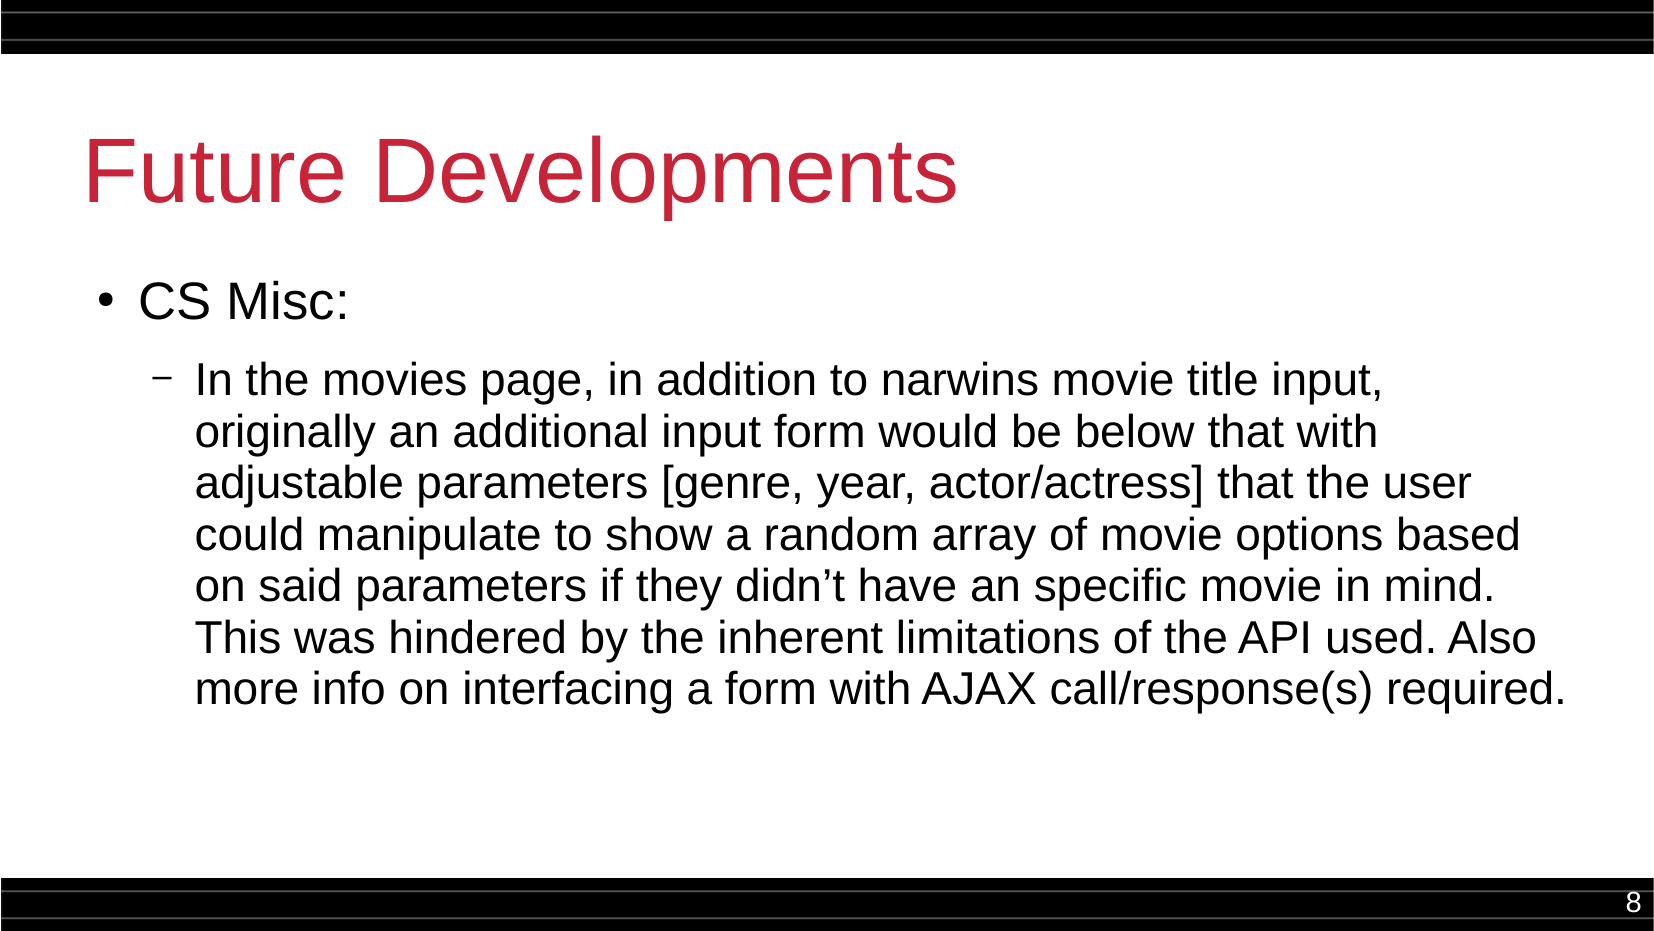

# Future Developments
CS Misc:
In the movies page, in addition to narwins movie title input, originally an additional input form would be below that with adjustable parameters [genre, year, actor/actress] that the user could manipulate to show a random array of movie options based on said parameters if they didn’t have an specific movie in mind. This was hindered by the inherent limitations of the API used. Also more info on interfacing a form with AJAX call/response(s) required.